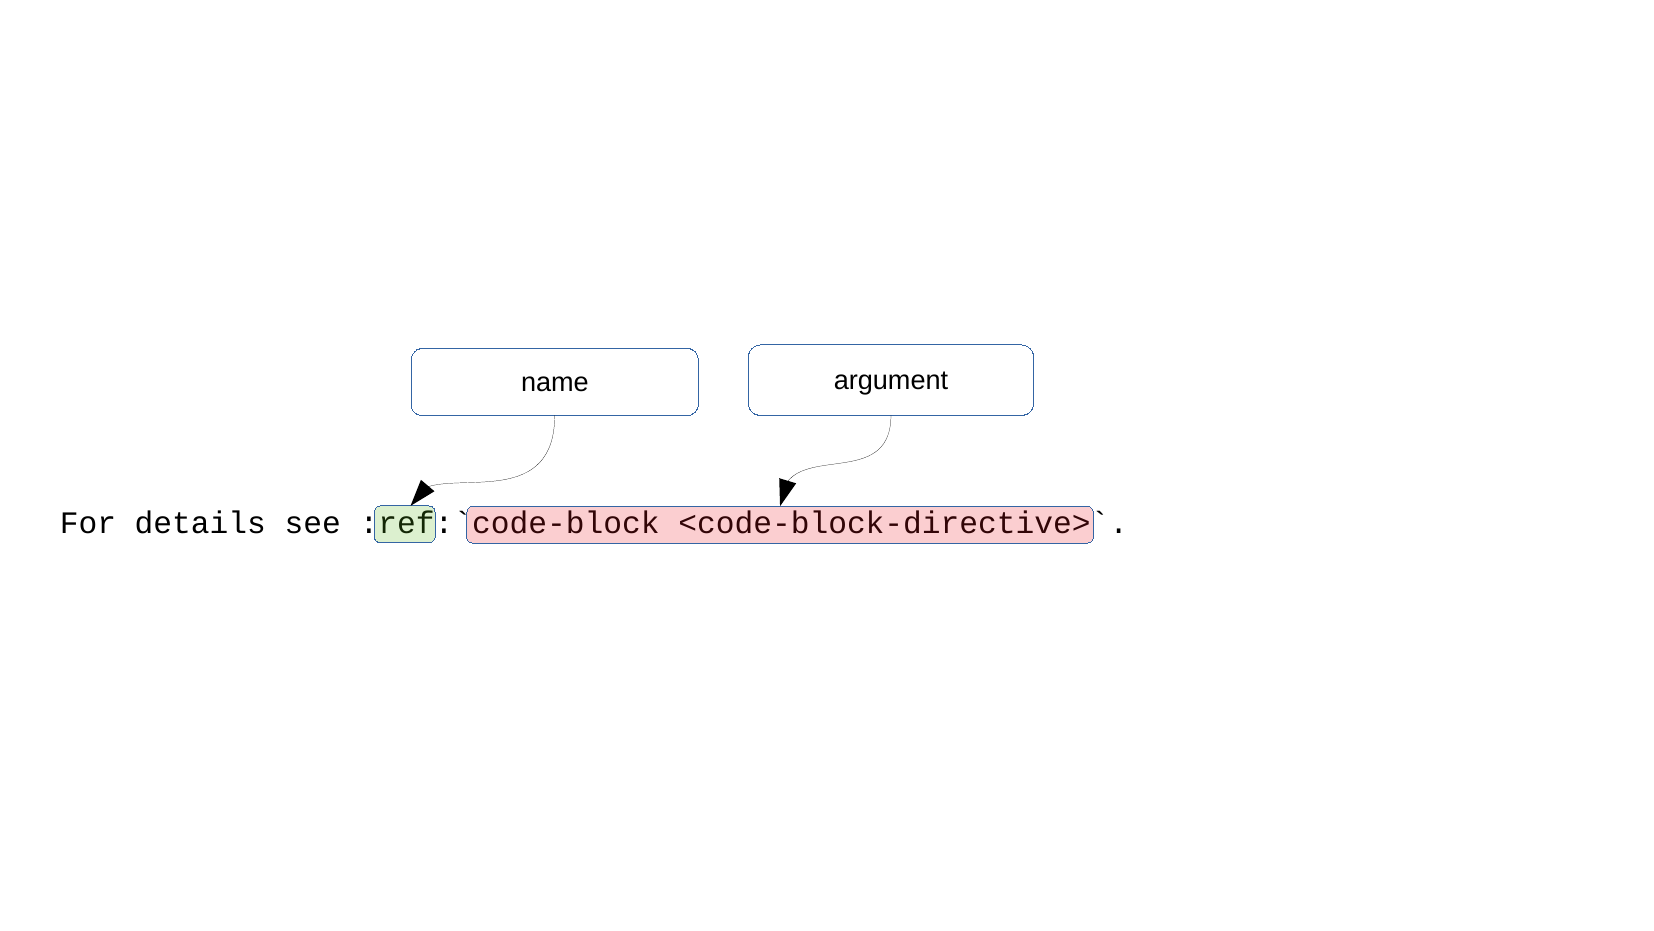

argument
name
For details see :ref:`code-block <code-block-directive>`.